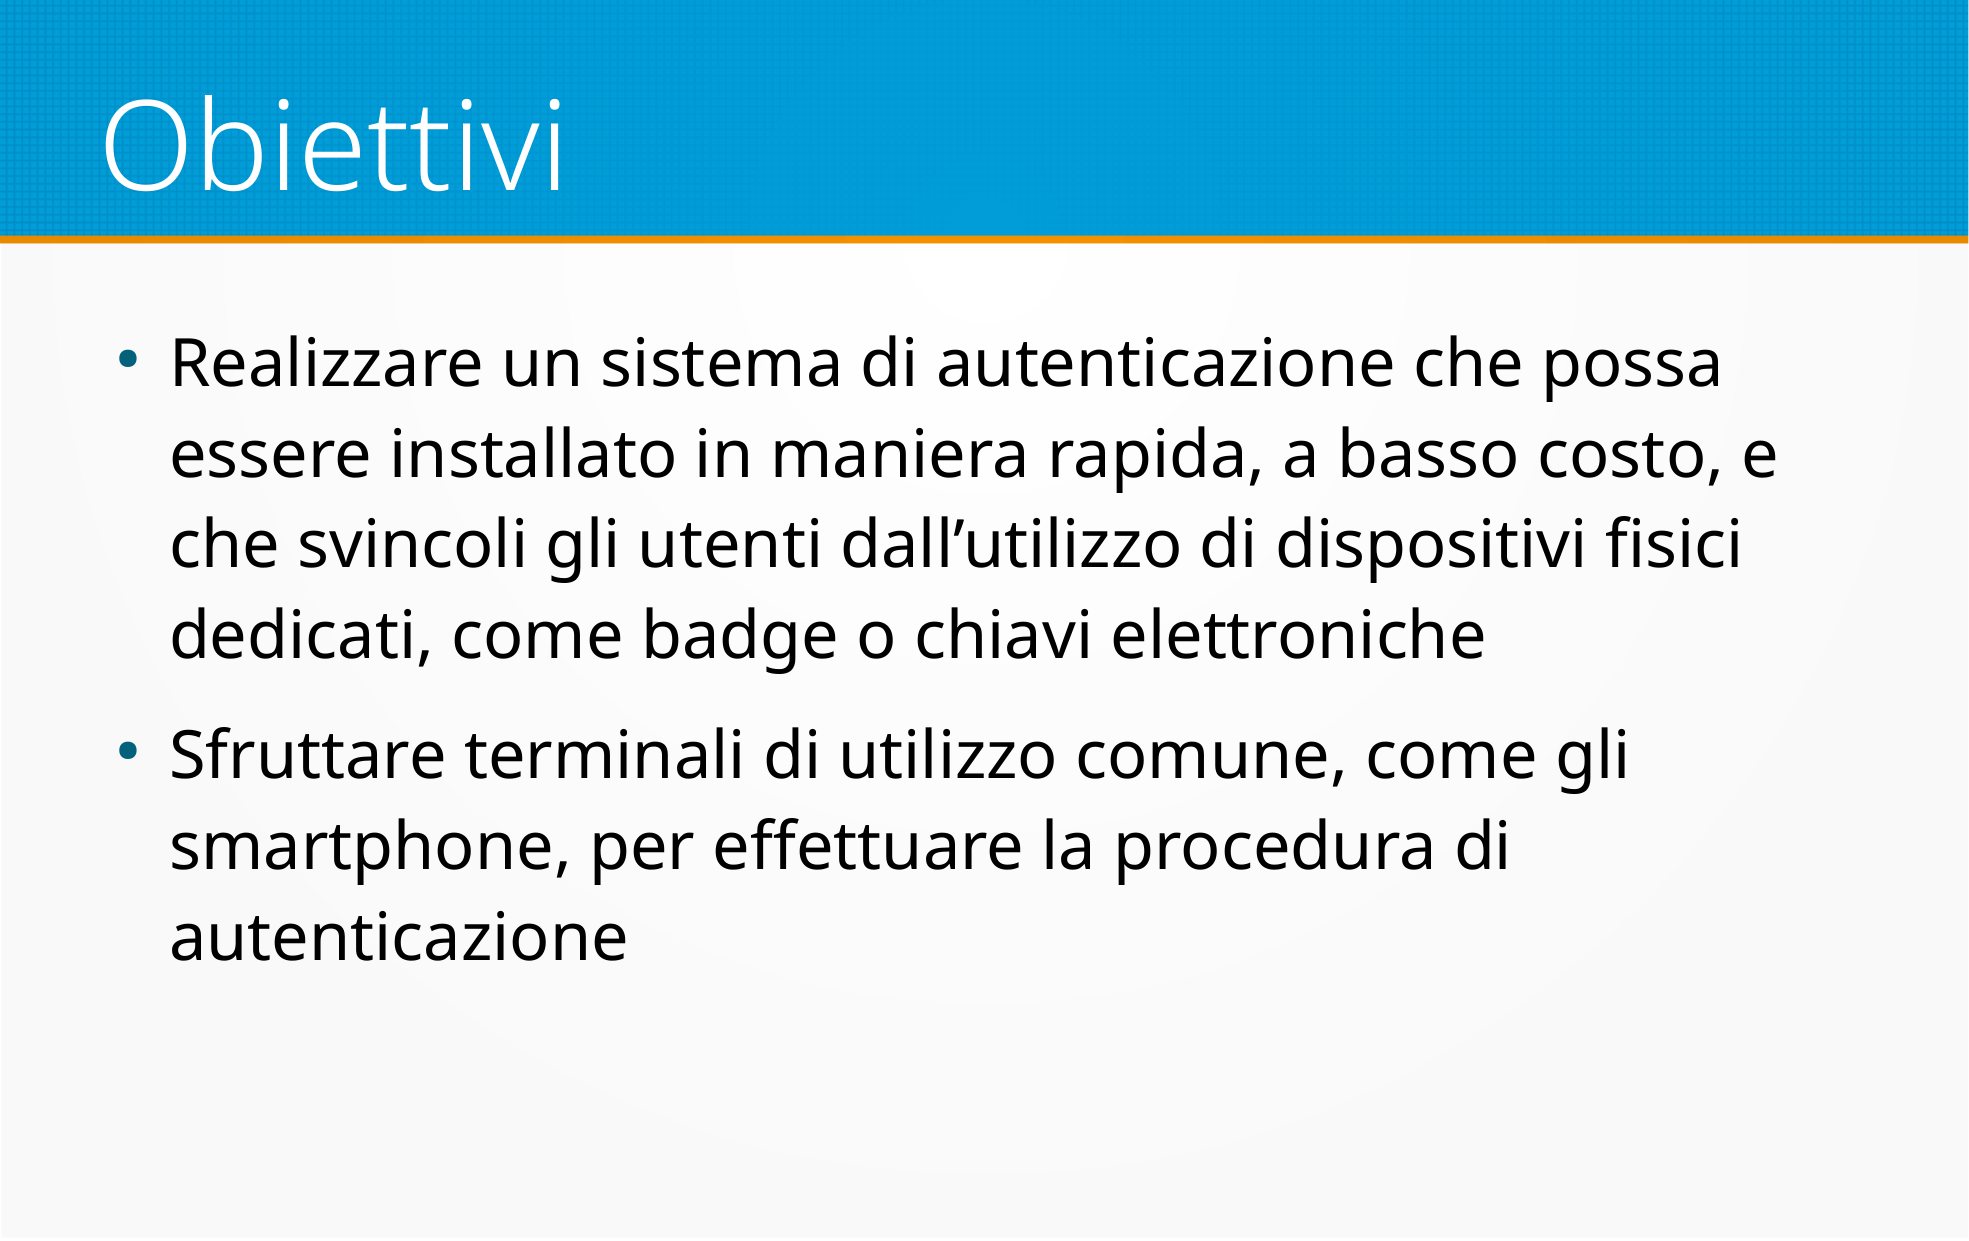

# Obiettivi
Realizzare un sistema di autenticazione che possa essere installato in maniera rapida, a basso costo, e che svincoli gli utenti dall’utilizzo di dispositivi fisici dedicati, come badge o chiavi elettroniche
Sfruttare terminali di utilizzo comune, come gli smartphone, per effettuare la procedura di autenticazione